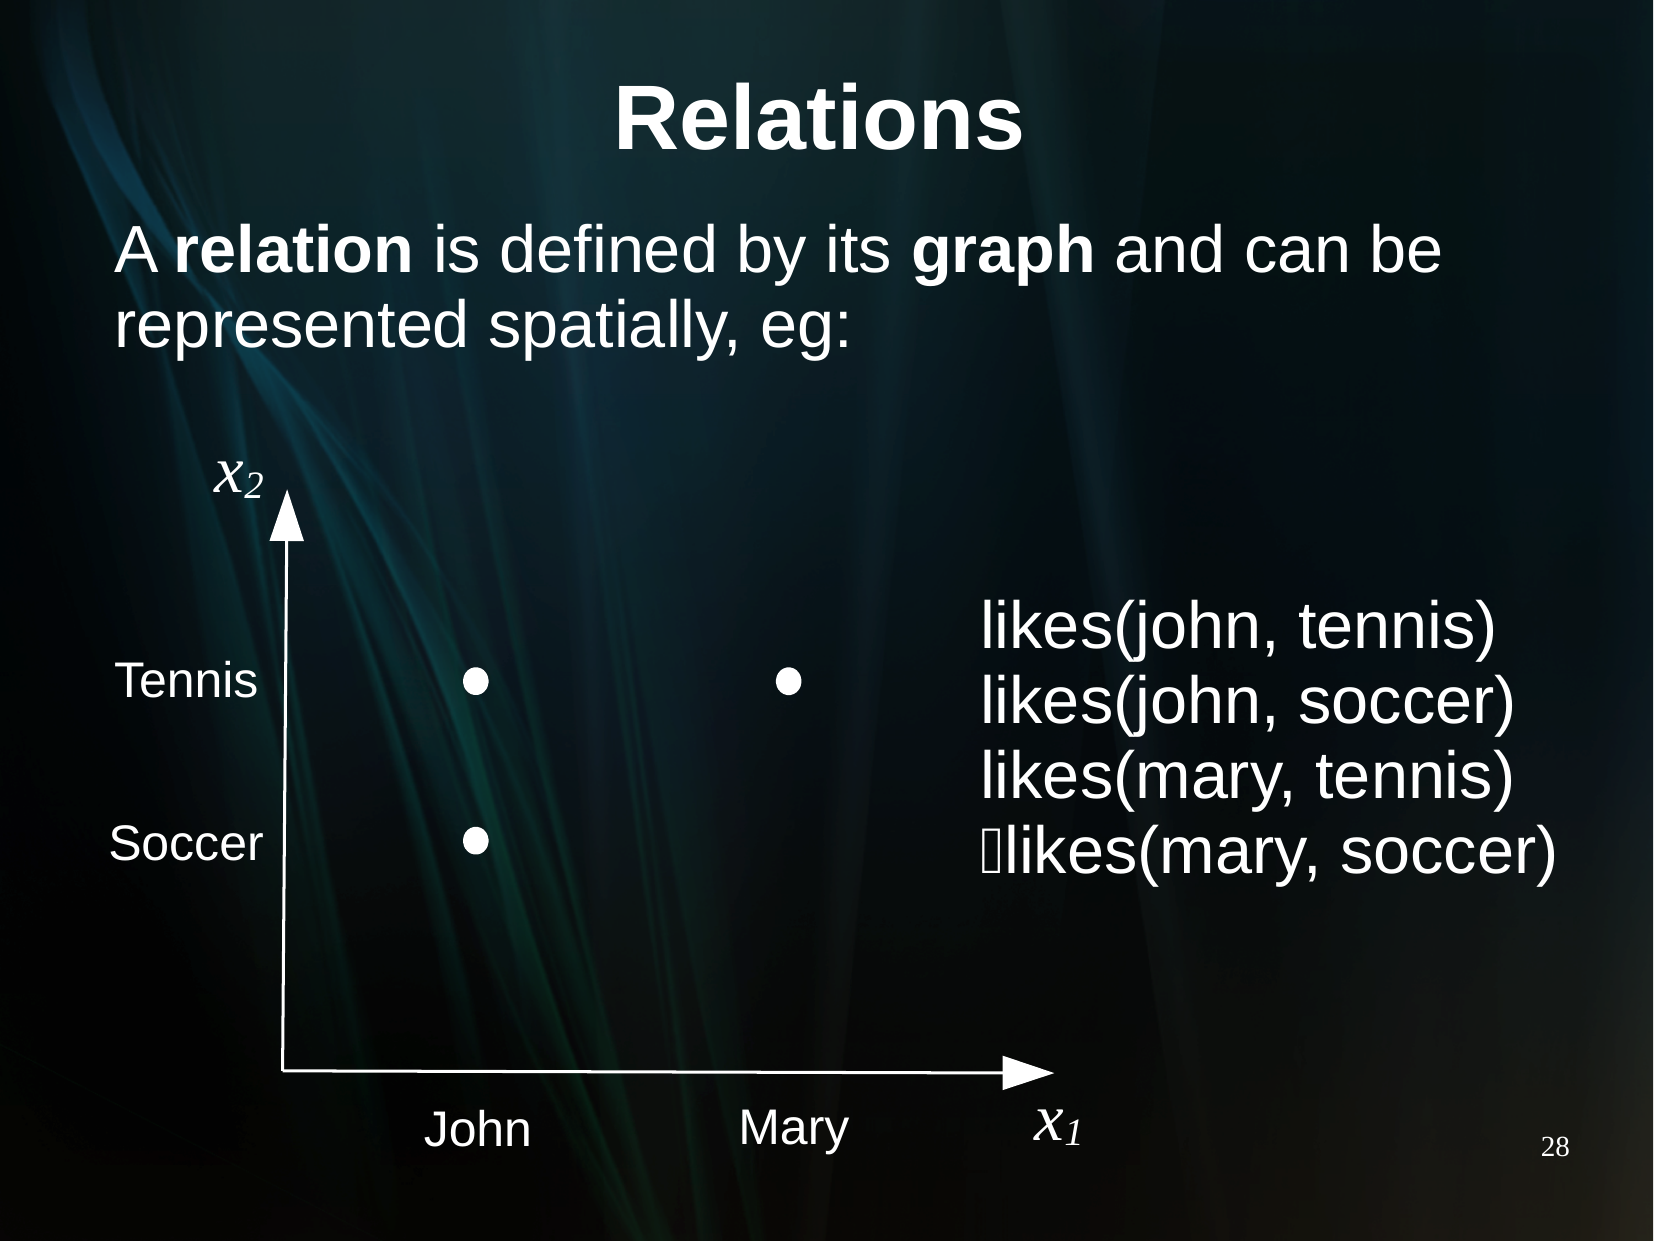

# Relations
A relation is defined by its graph and can be represented spatially, eg:
x2
likes(john, tennis)
likes(john, soccer)
likes(mary, tennis)
likes(mary, soccer)
Tennis
Soccer
x1
Mary
John
28